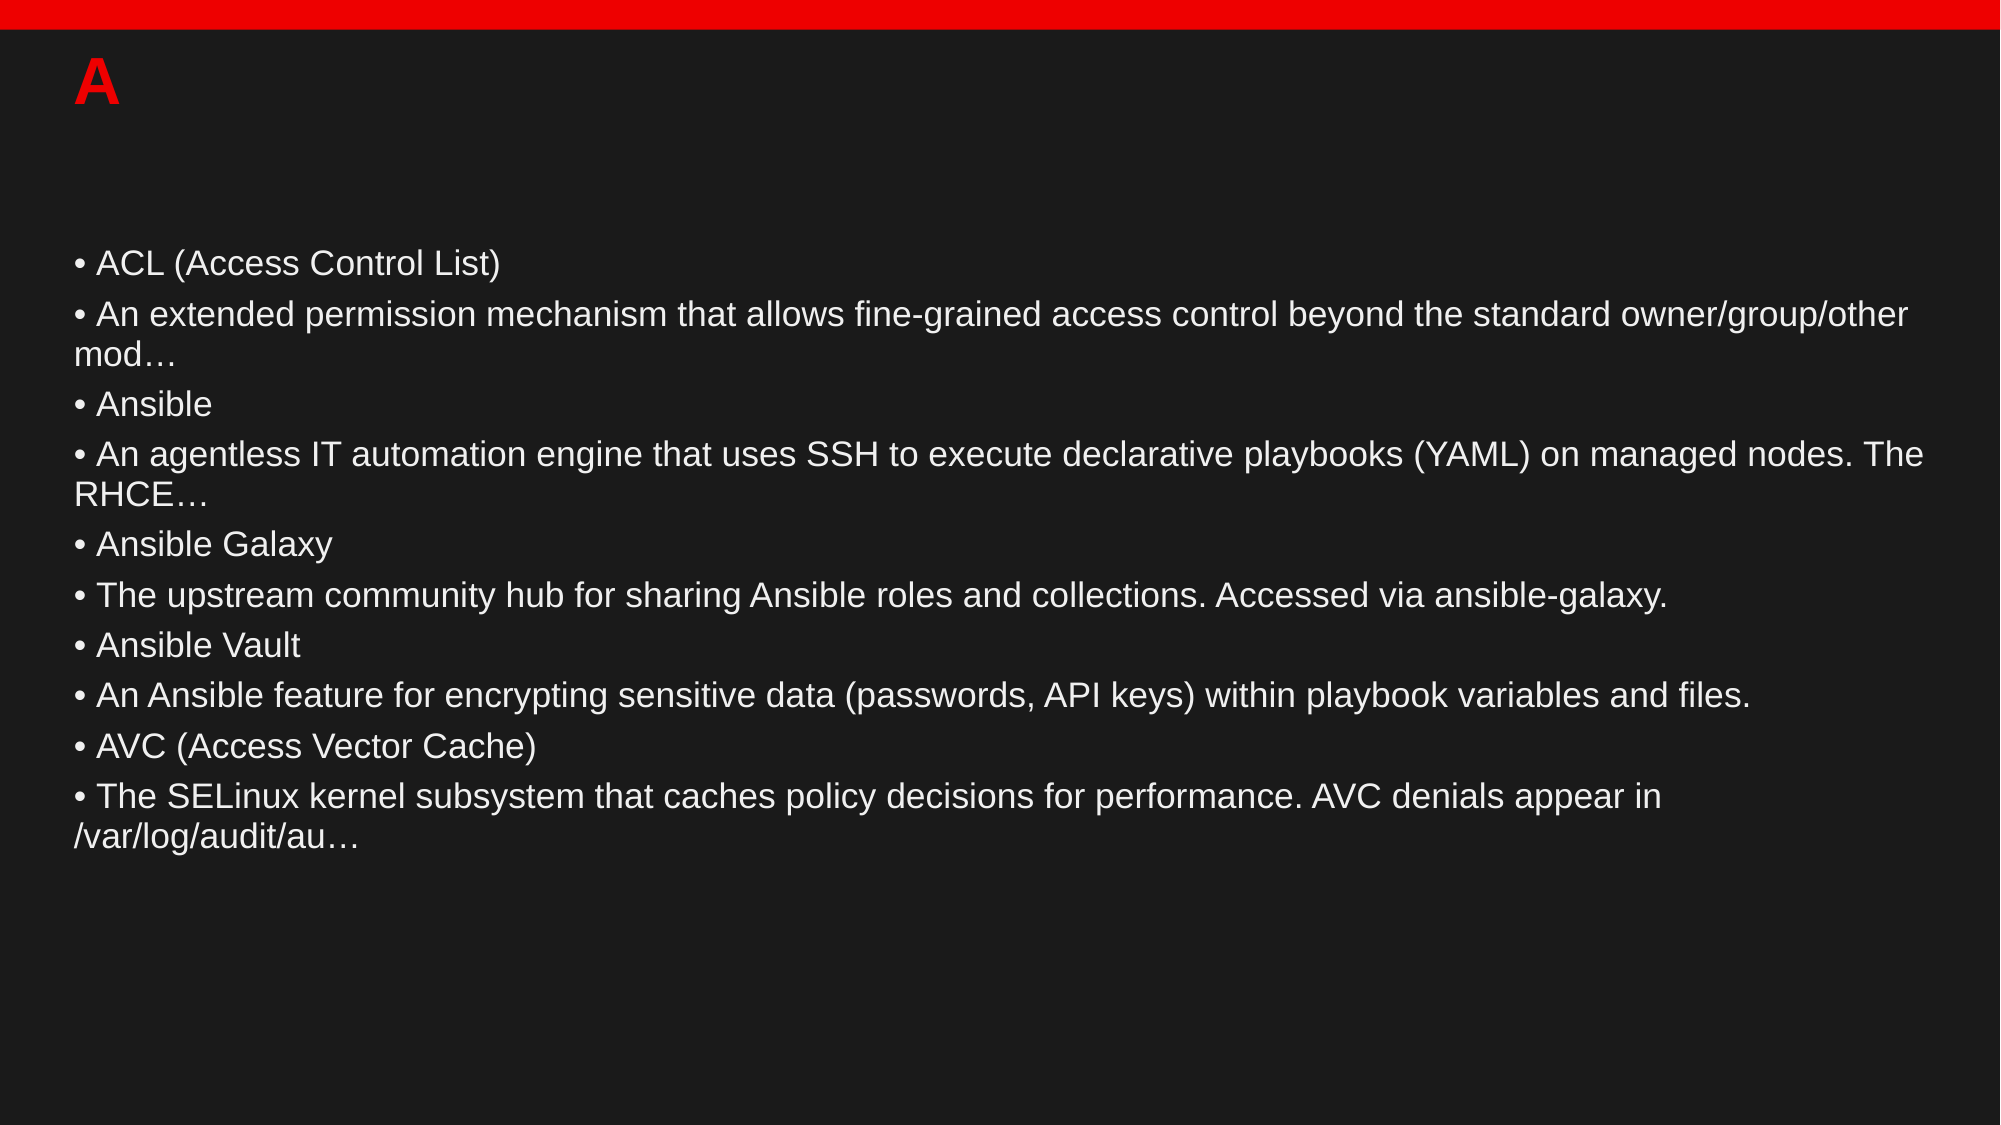

A
• ACL (Access Control List)
• An extended permission mechanism that allows fine-grained access control beyond the standard owner/group/other mod…
• Ansible
• An agentless IT automation engine that uses SSH to execute declarative playbooks (YAML) on managed nodes. The RHCE…
• Ansible Galaxy
• The upstream community hub for sharing Ansible roles and collections. Accessed via ansible-galaxy.
• Ansible Vault
• An Ansible feature for encrypting sensitive data (passwords, API keys) within playbook variables and files.
• AVC (Access Vector Cache)
• The SELinux kernel subsystem that caches policy decisions for performance. AVC denials appear in /var/log/audit/au…